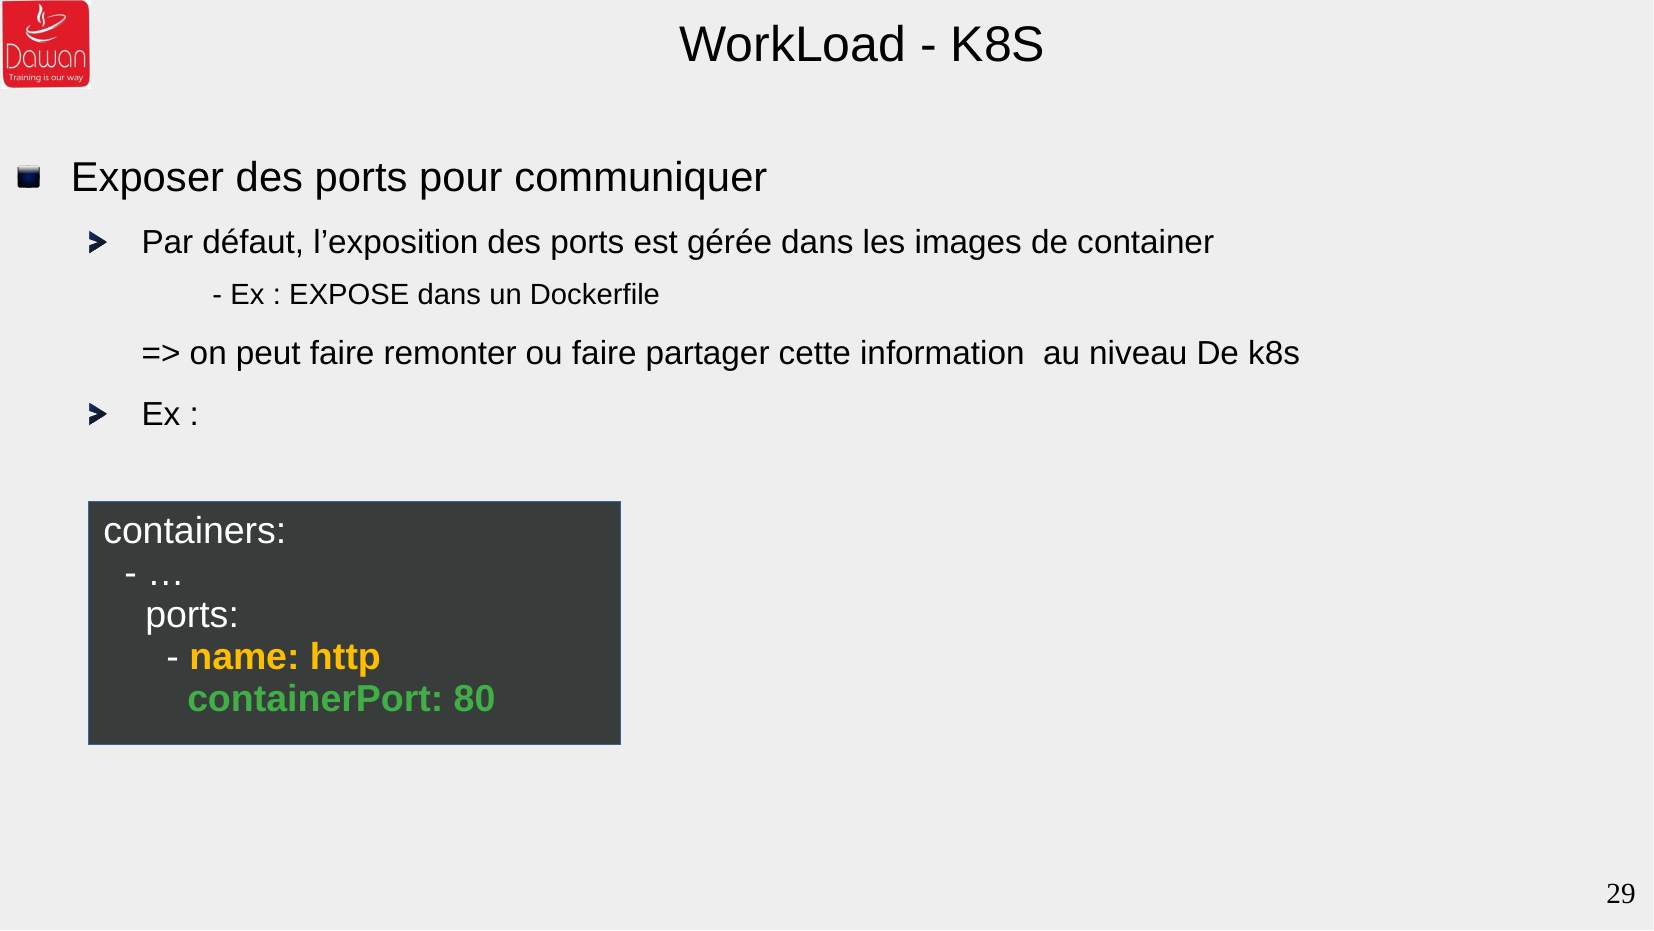

# WorkLoad - K8S
Exposer des ports pour communiquer
Par défaut, l’exposition des ports est gérée dans les images de container
- Ex : EXPOSE dans un Dockerfile
=> on peut faire remonter ou faire partager cette information au niveau De k8s
Ex :
containers:
 - …
 ports:
 - name: http
 containerPort: 80
29